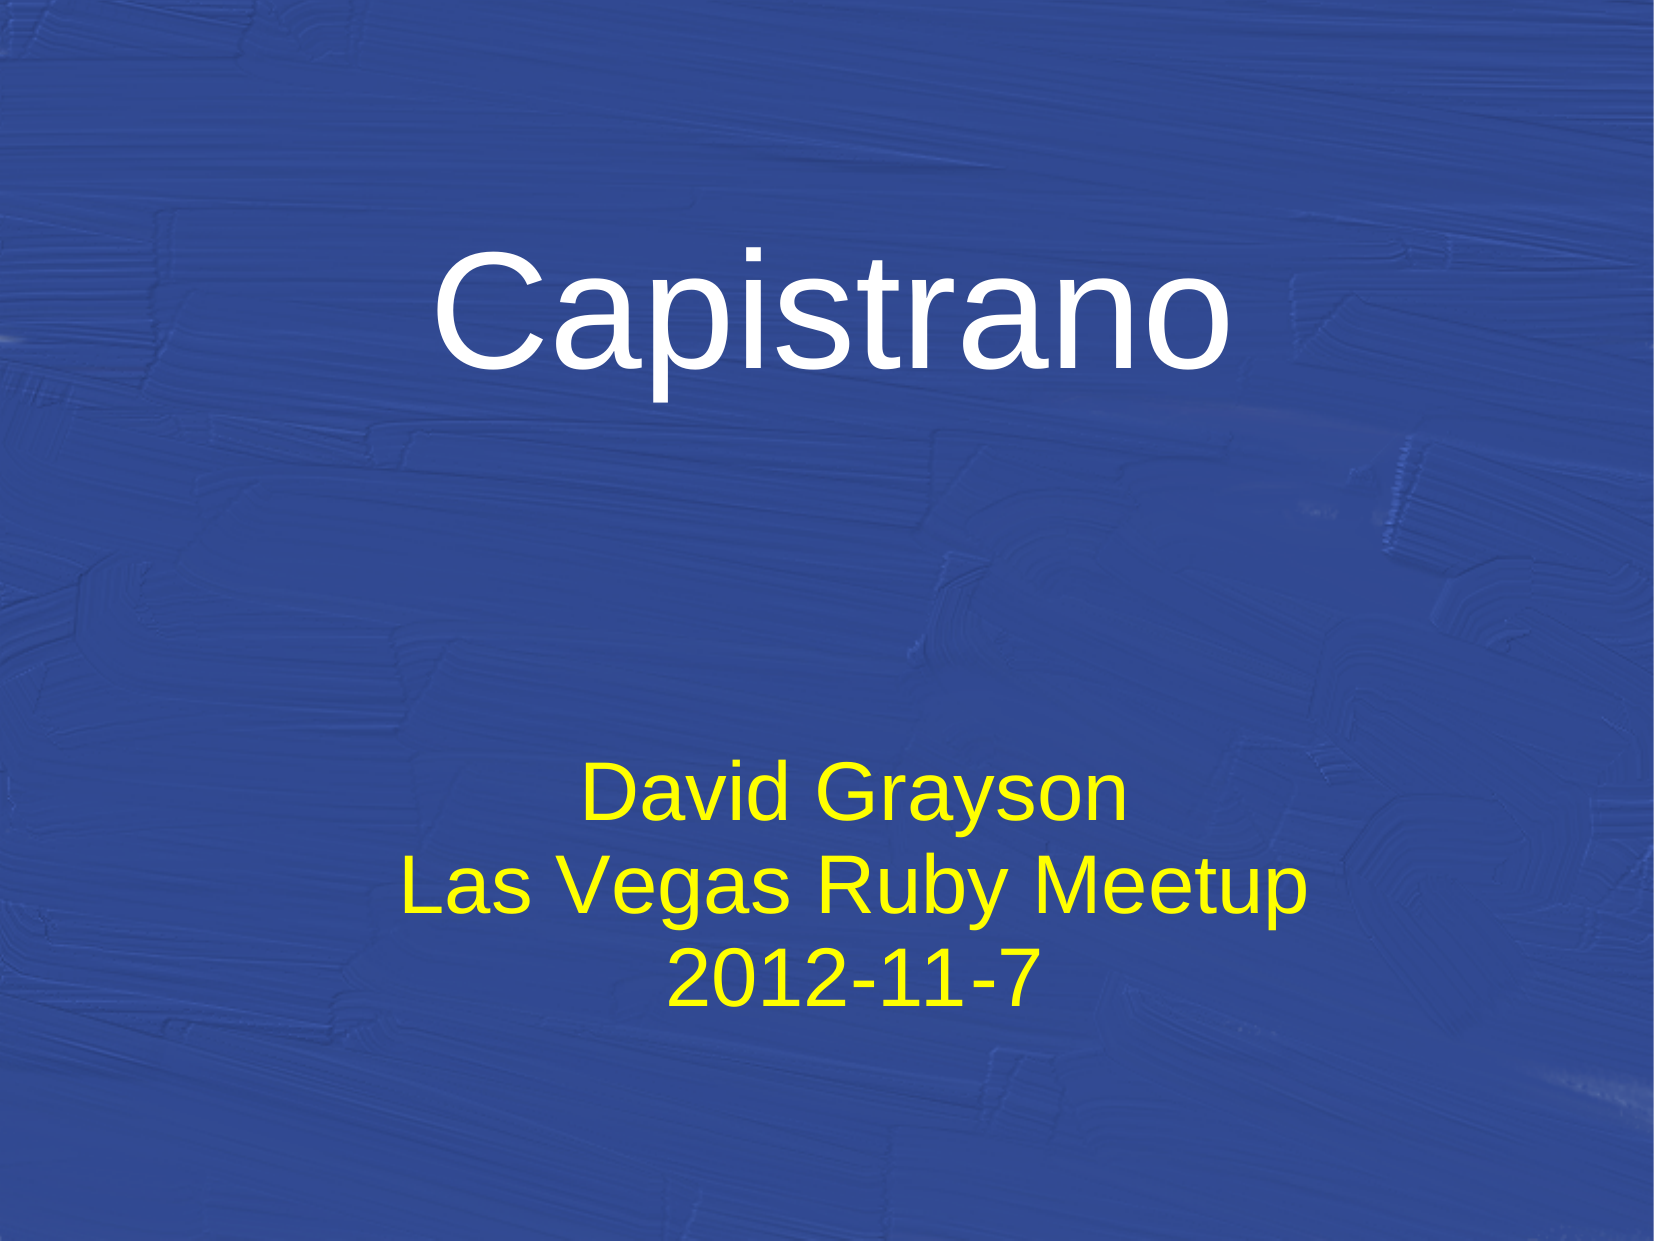

# Capistrano
David Grayson
Las Vegas Ruby Meetup
2012-11-7